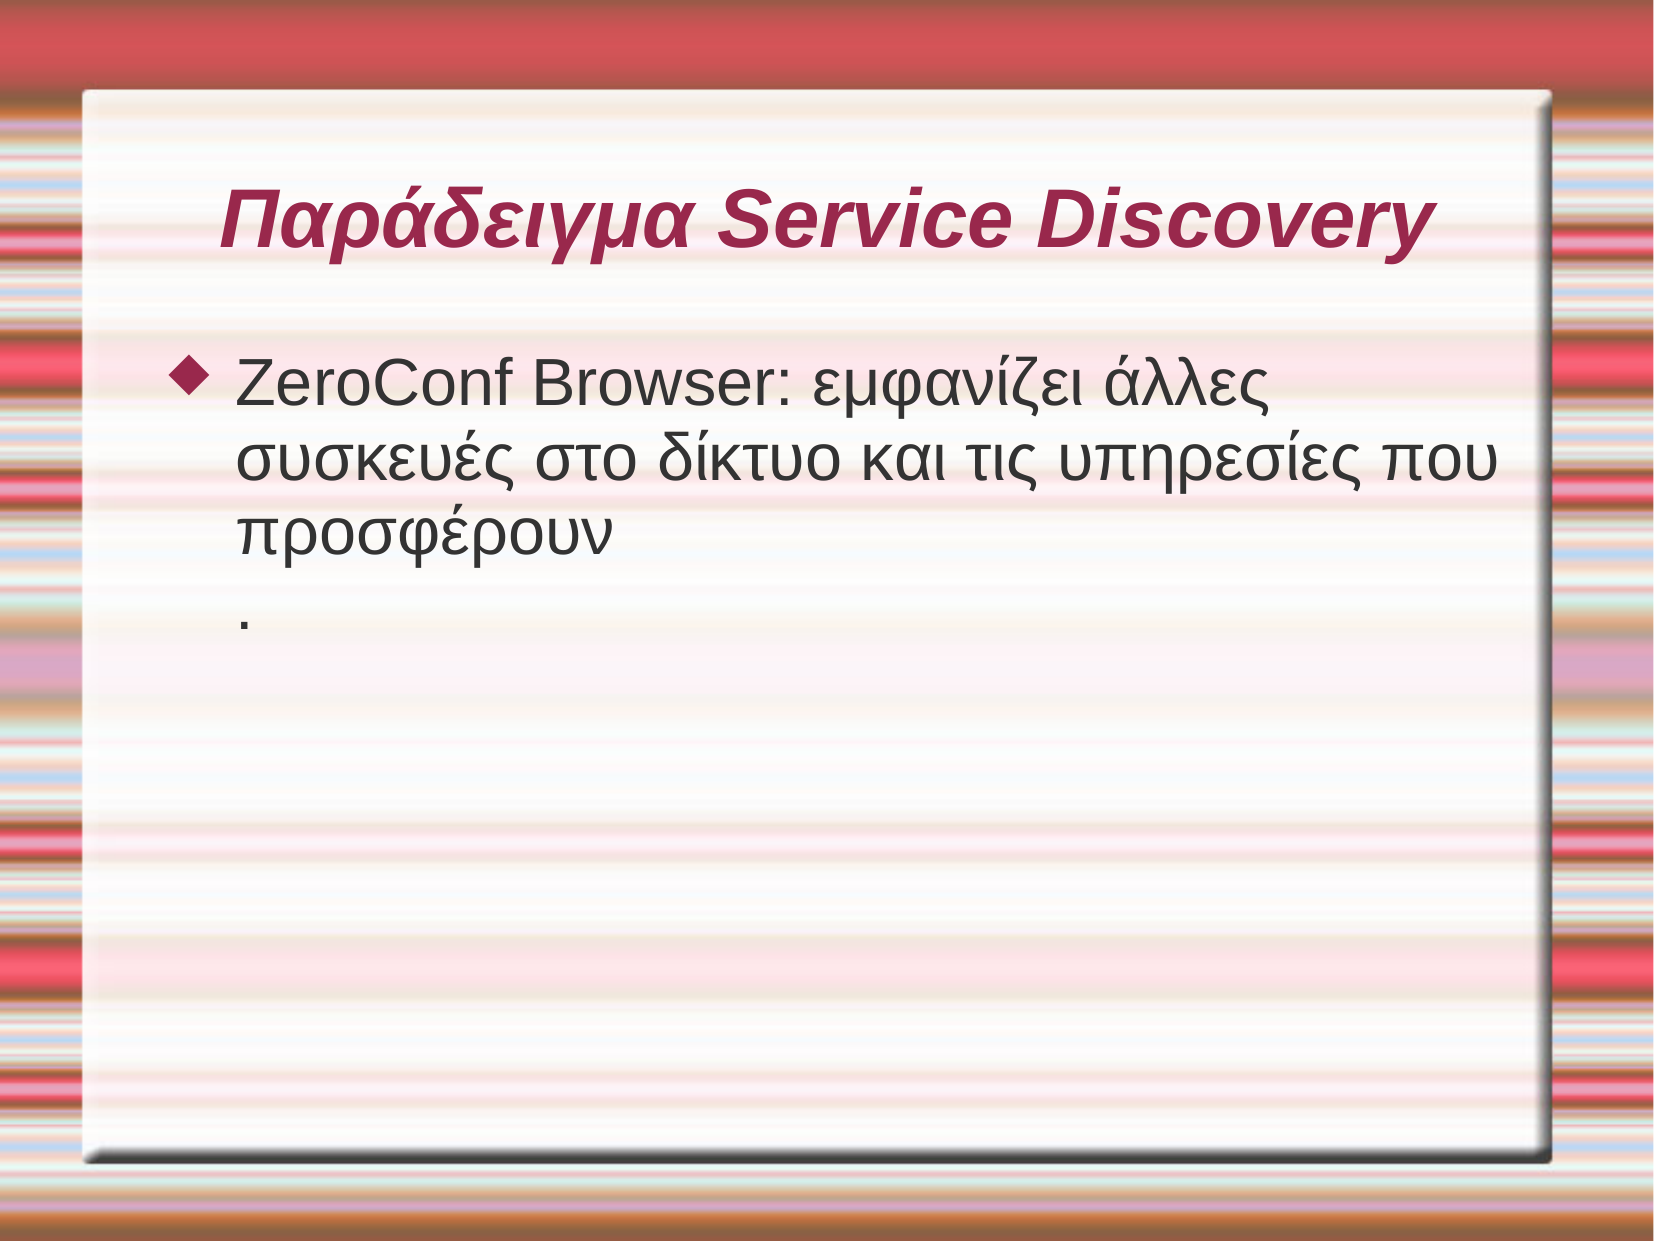

# Παράδειγμα Service Discovery
ZeroConf Browser: εμφανίζει άλλες συσκευές στο δίκτυο και τις υπηρεσίες που προσφέρουν
.